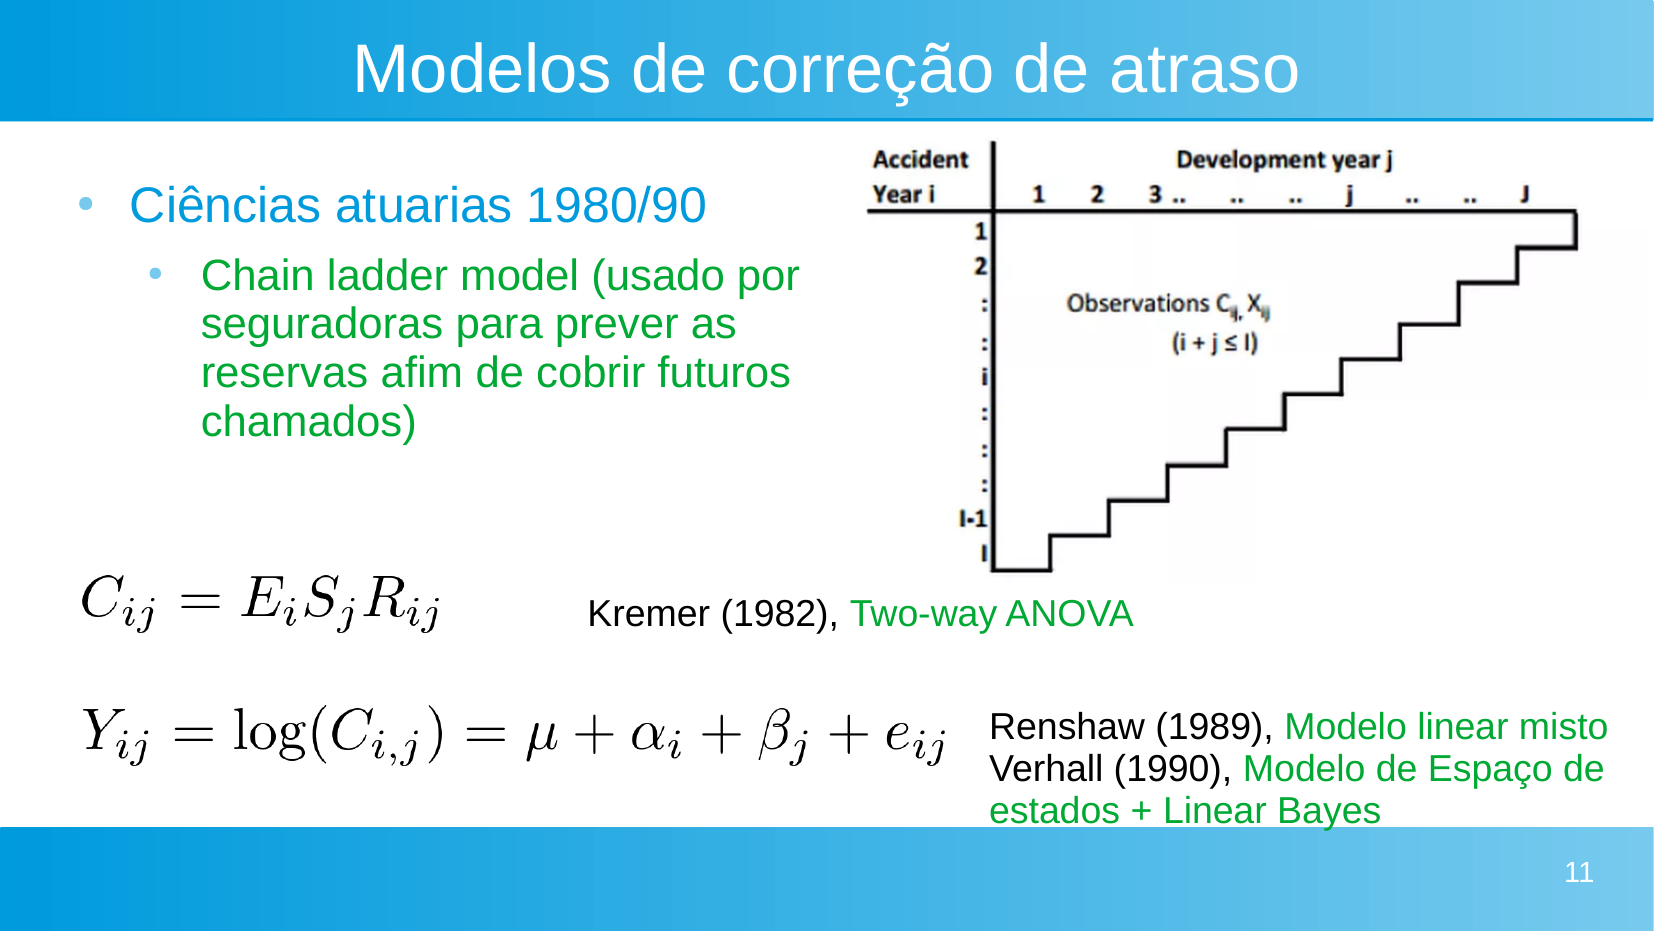

# Modelos de correção de atraso
Ciências atuarias 1980/90
Chain ladder model (usado por seguradoras para prever as reservas afim de cobrir futuros chamados)
Kremer (1982), Two-way ANOVA
Renshaw (1989), Modelo linear misto
Verhall (1990), Modelo de Espaço de estados + Linear Bayes
11